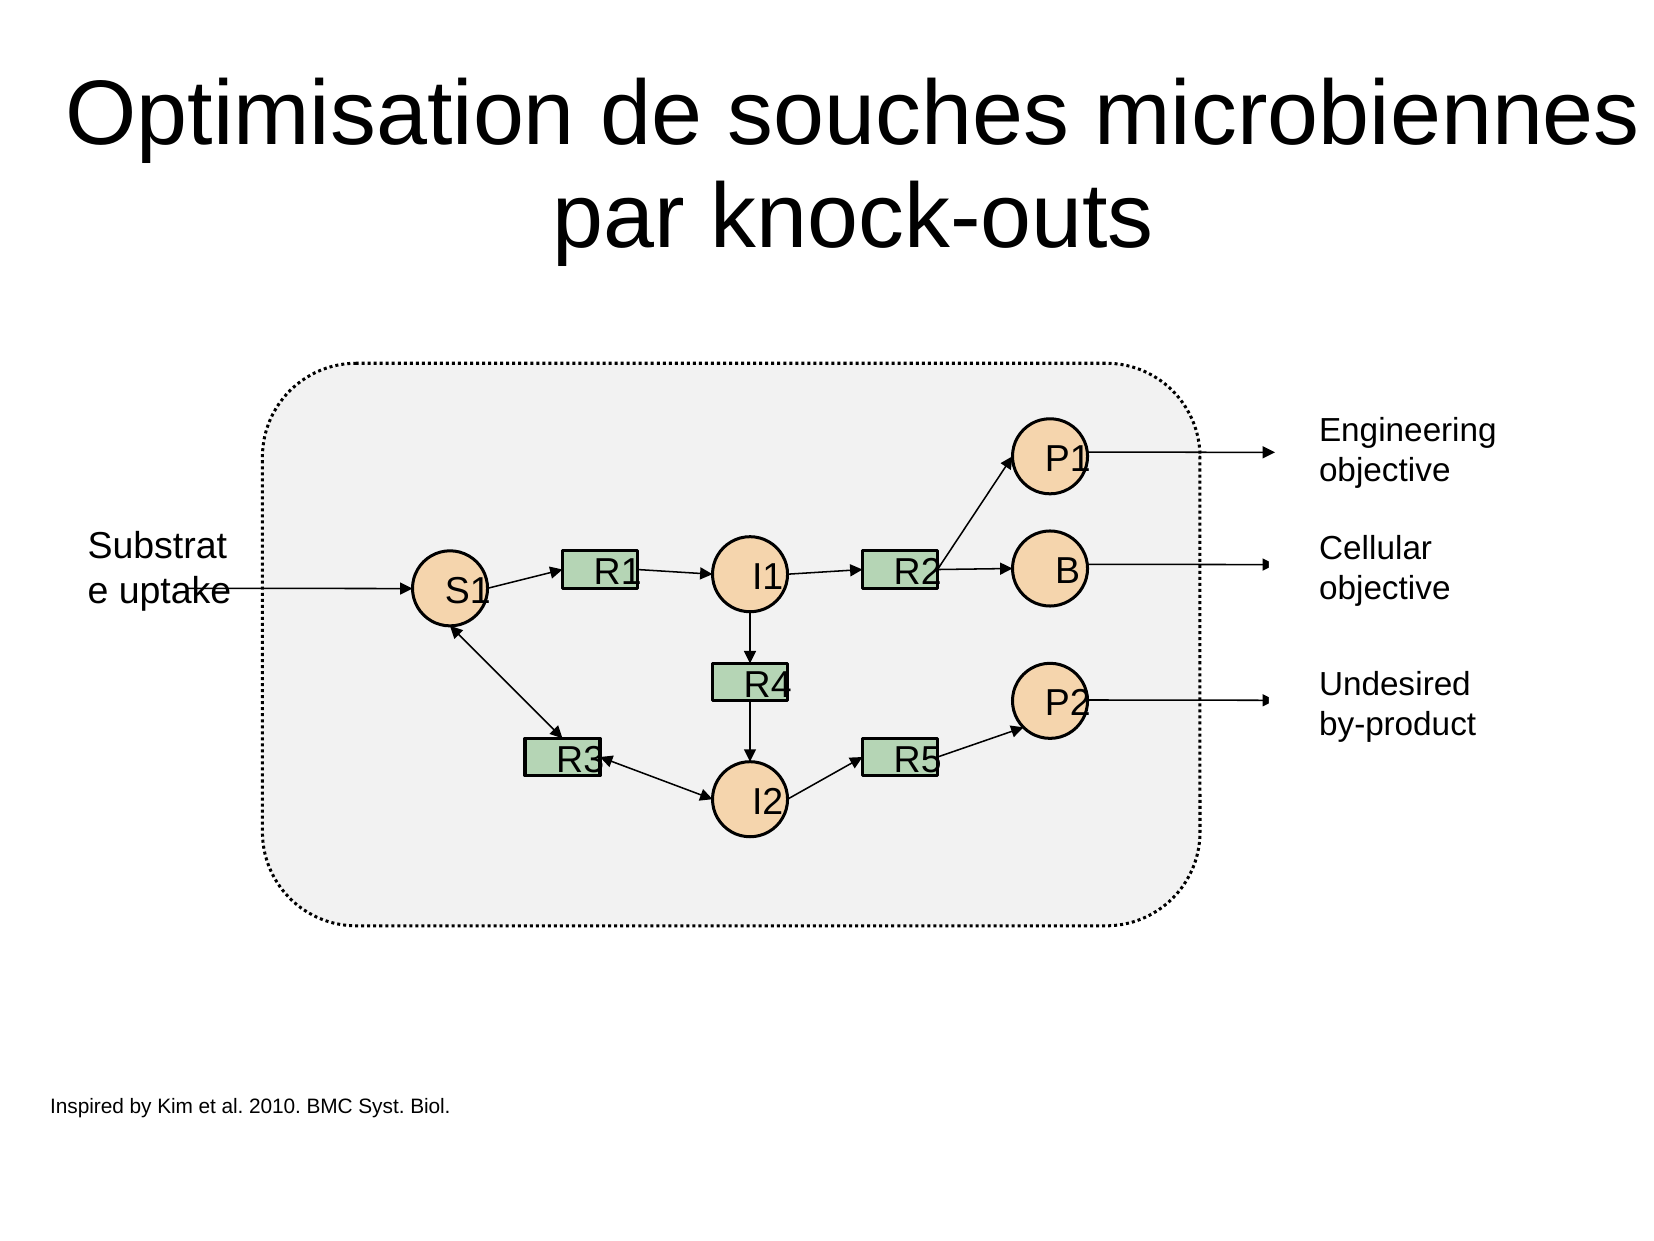

Optimisation de souches microbiennes par knock-outs
Engineering
objective
P1
Substrate uptake
Cellular
objective
B
I1
S1
R1
R2
Undesired
by-product
R4
P2
R3
R5
I2
Inspired by Kim et al. 2010. BMC Syst. Biol.